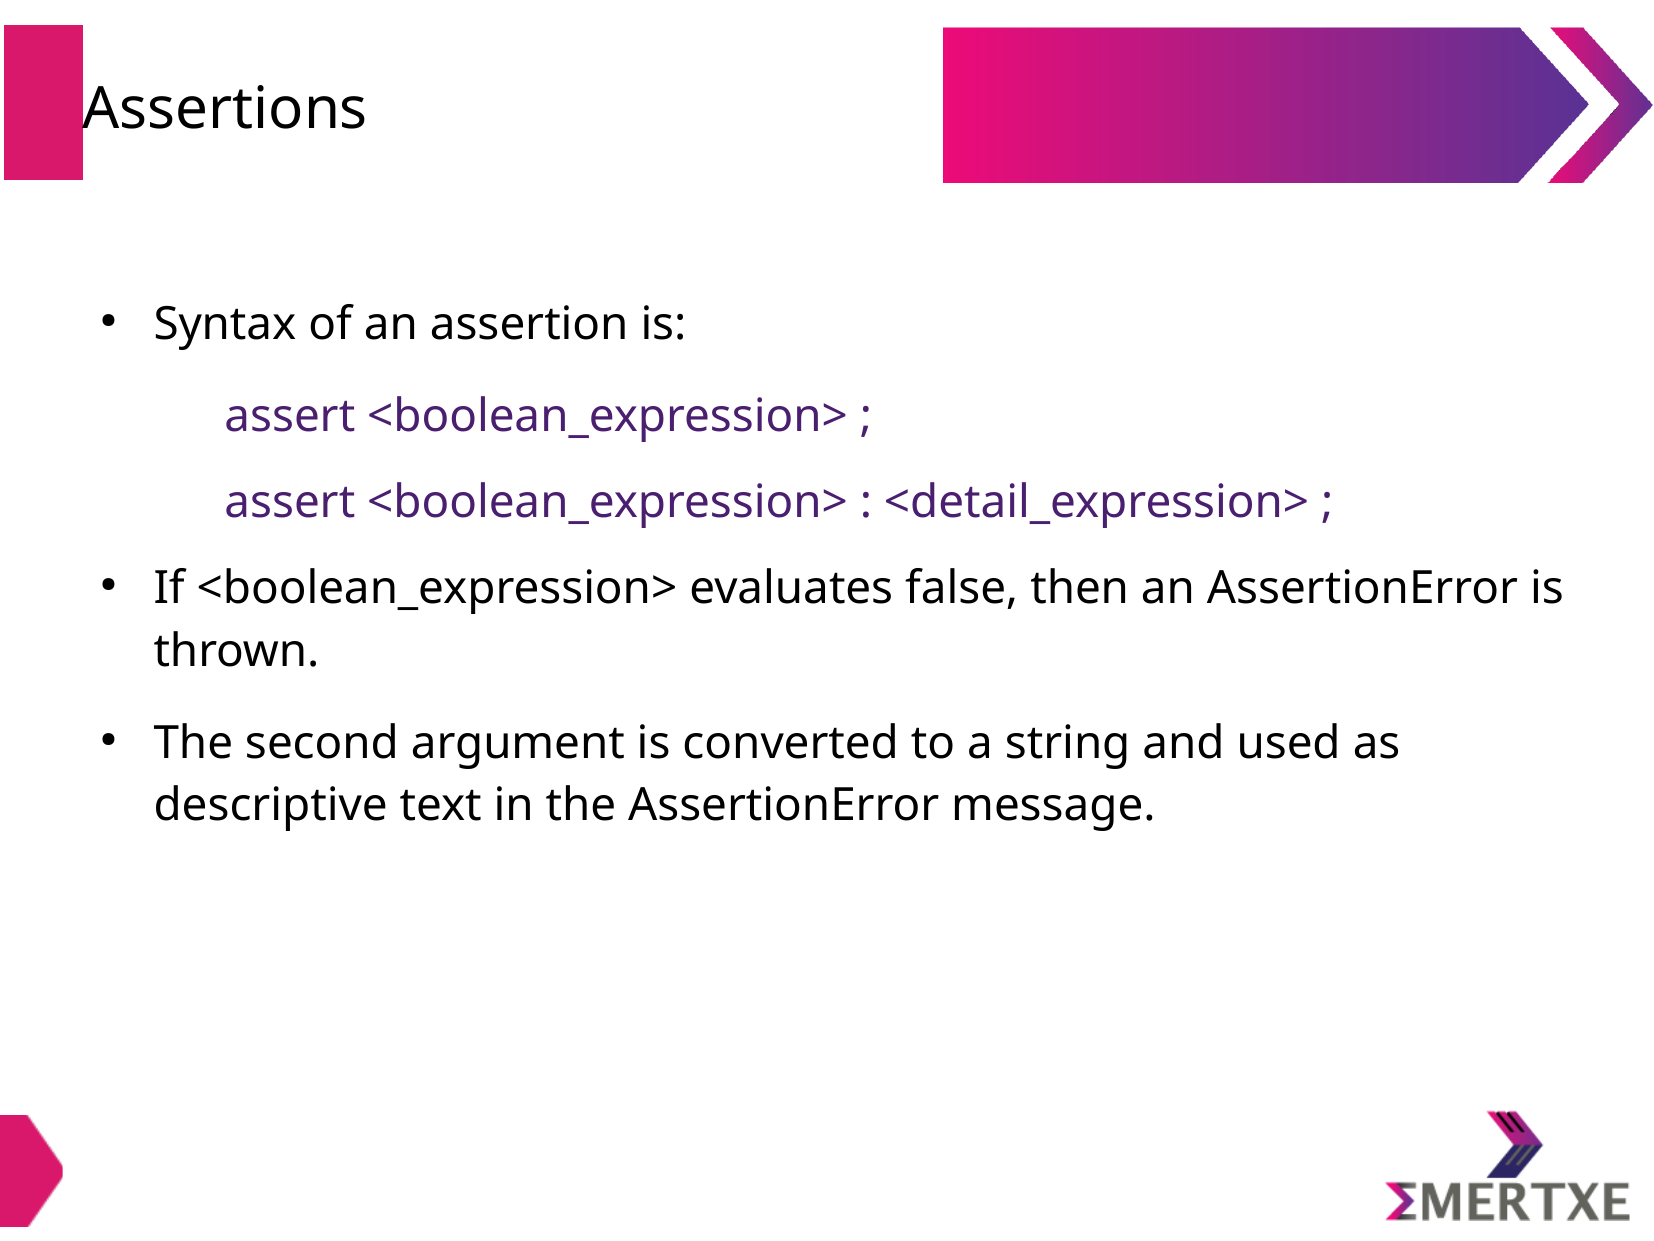

# Assertions
Syntax of an assertion is:
assert <boolean_expression> ;
assert <boolean_expression> : <detail_expression> ;
If <boolean_expression> evaluates false, then an AssertionError is thrown.
The second argument is converted to a string and used as descriptive text in the AssertionError message.